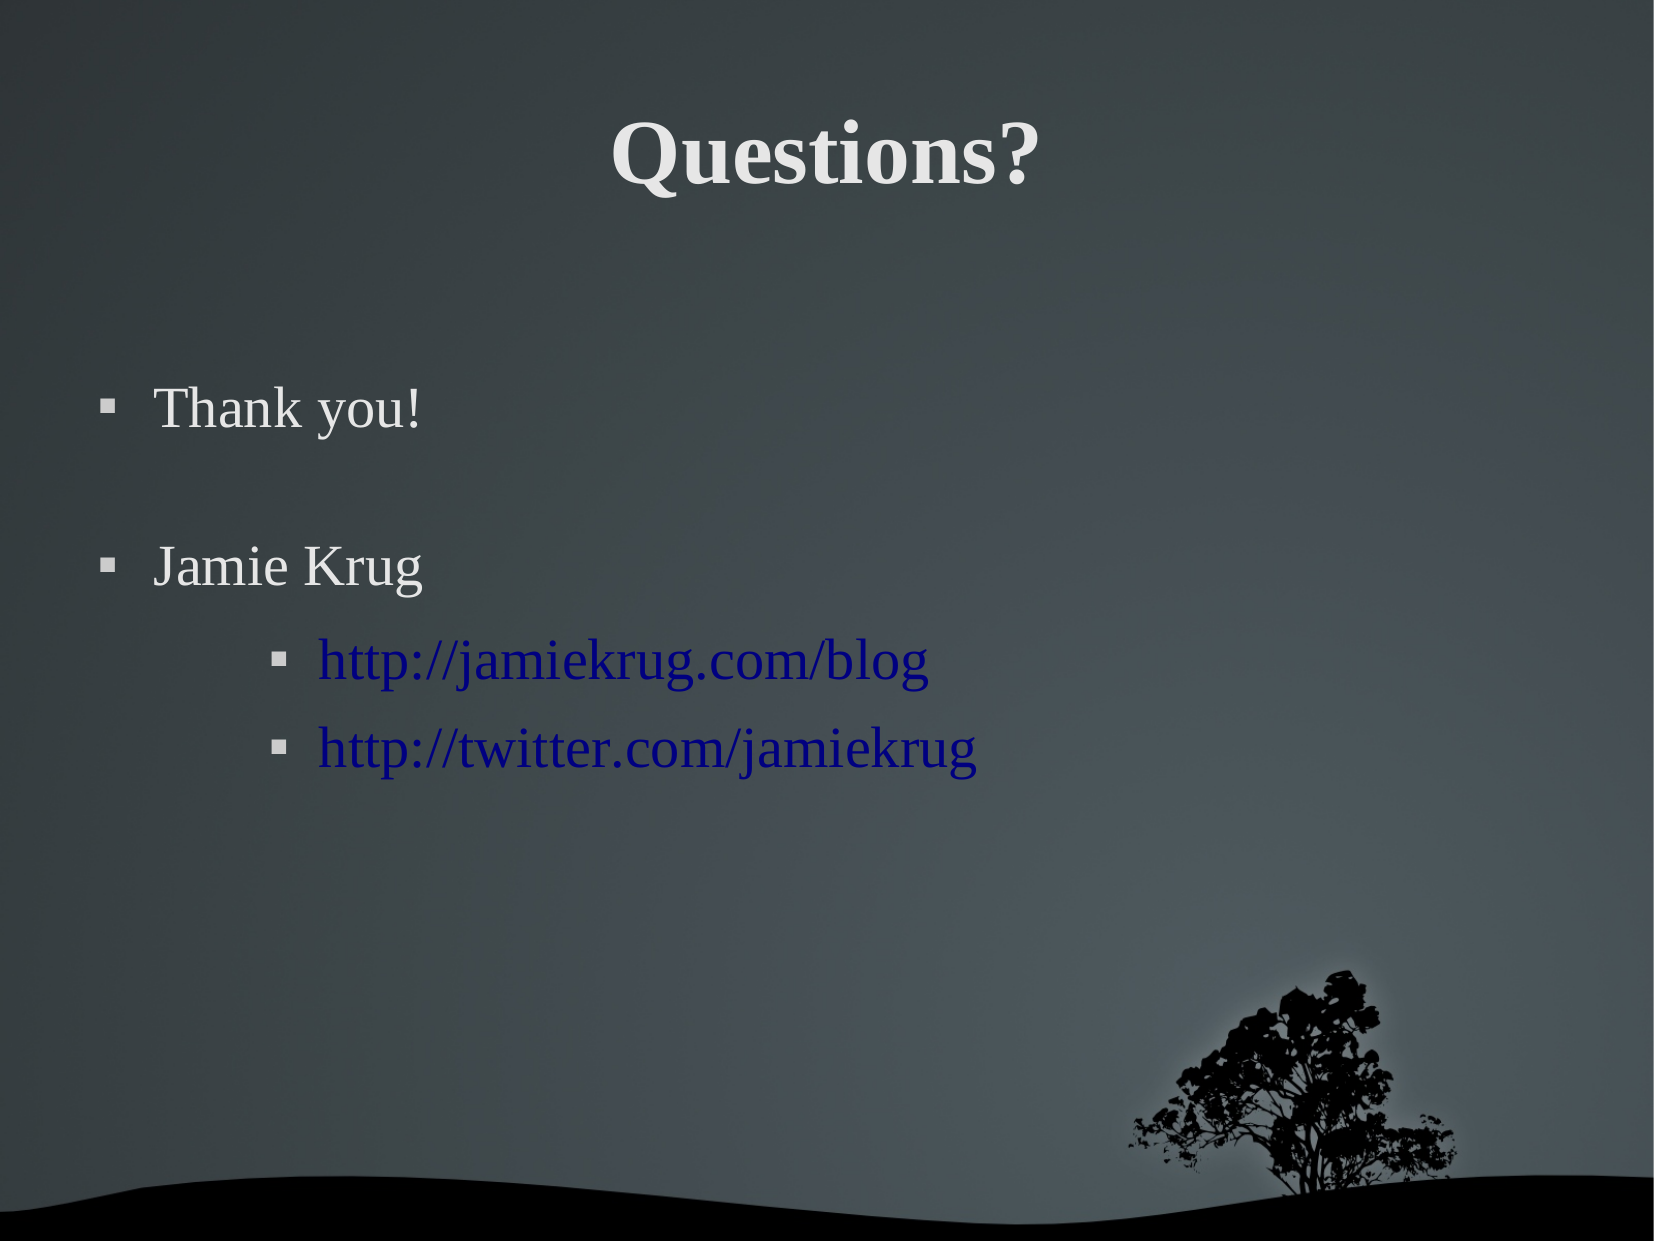

# Questions?
Thank you!
Jamie Krug
http://jamiekrug.com/blog
http://twitter.com/jamiekrug